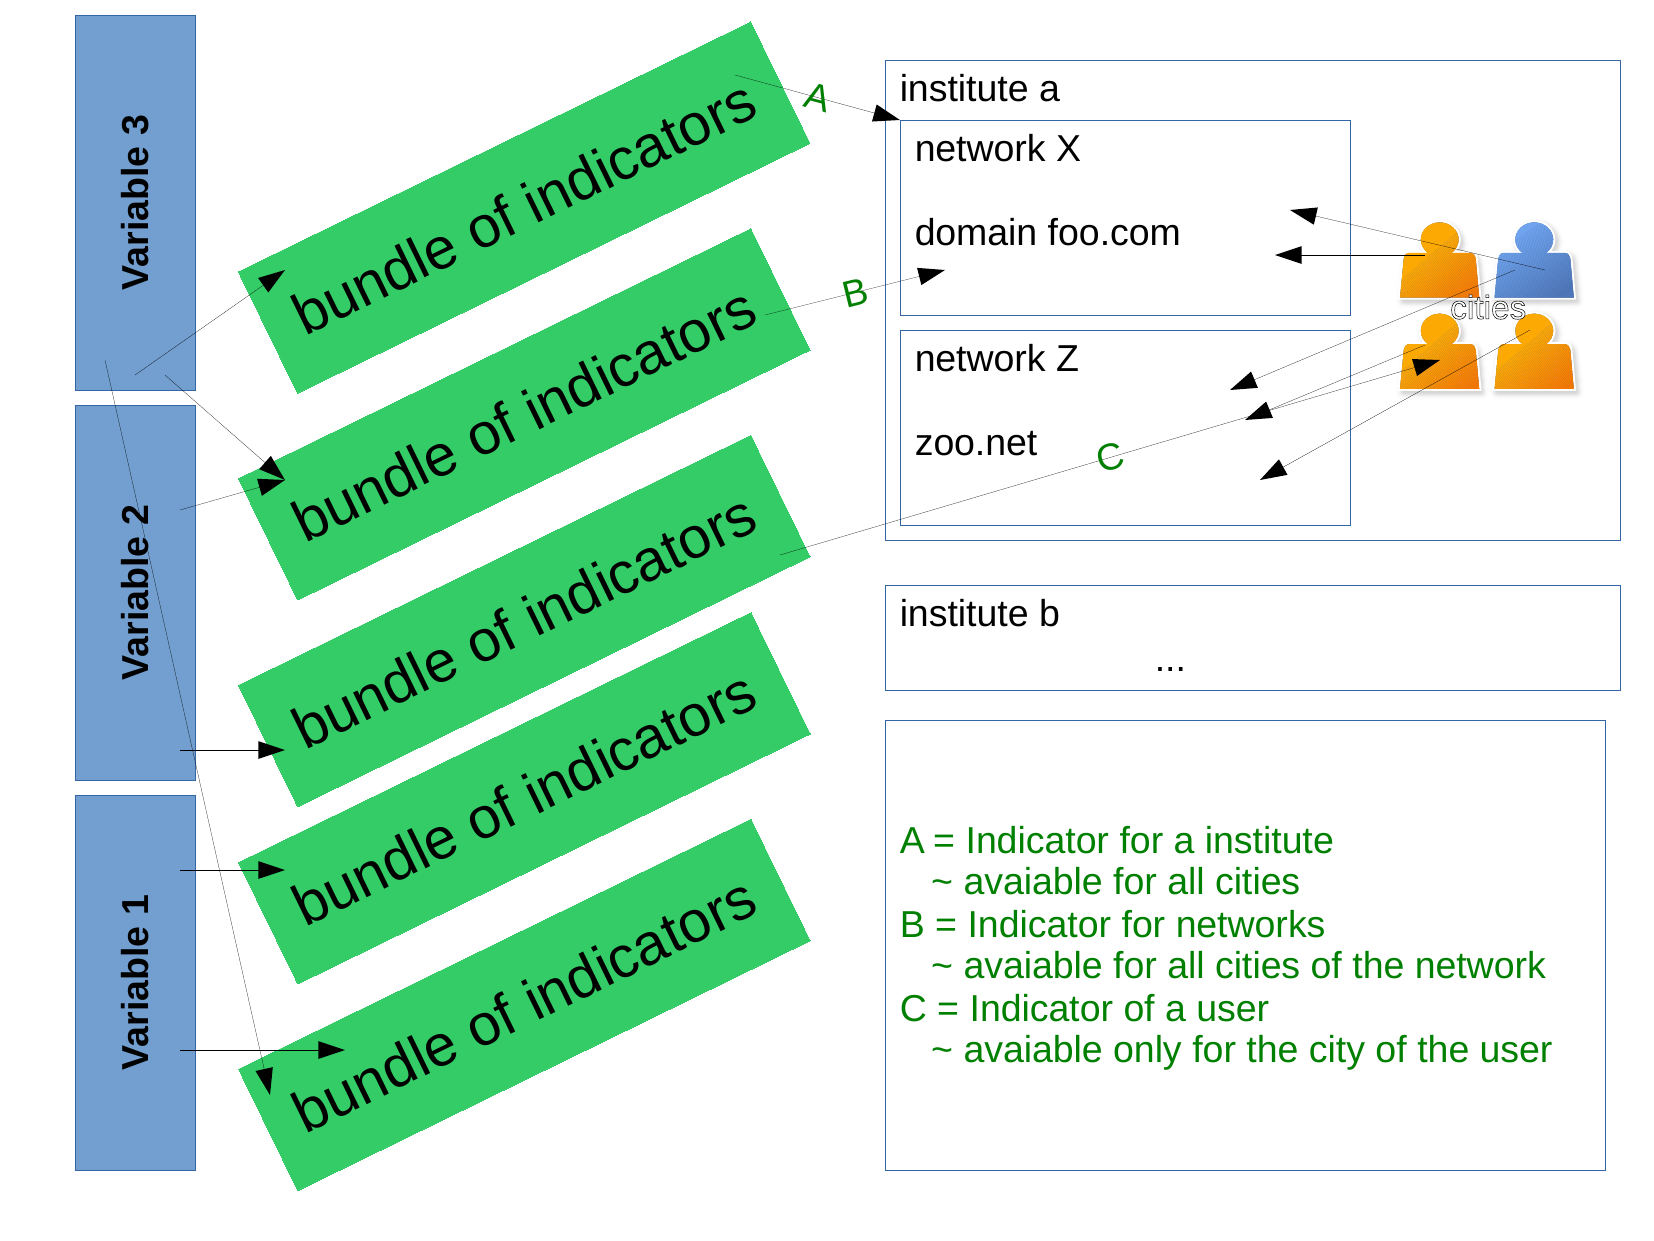

institute a
A
network X
domain foo.com
bundle of indicators
Variable 3
cities
B
network Z
zoo.net
bundle of indicators
C
Variable 2
bundle of indicators
institute b
...
A = Indicator for a institute
 ~ avaiable for all cities
B = Indicator for networks
 ~ avaiable for all cities of the network
C = Indicator of a user
 ~ avaiable only for the city of the user
bundle of indicators
Variable 1
bundle of indicators